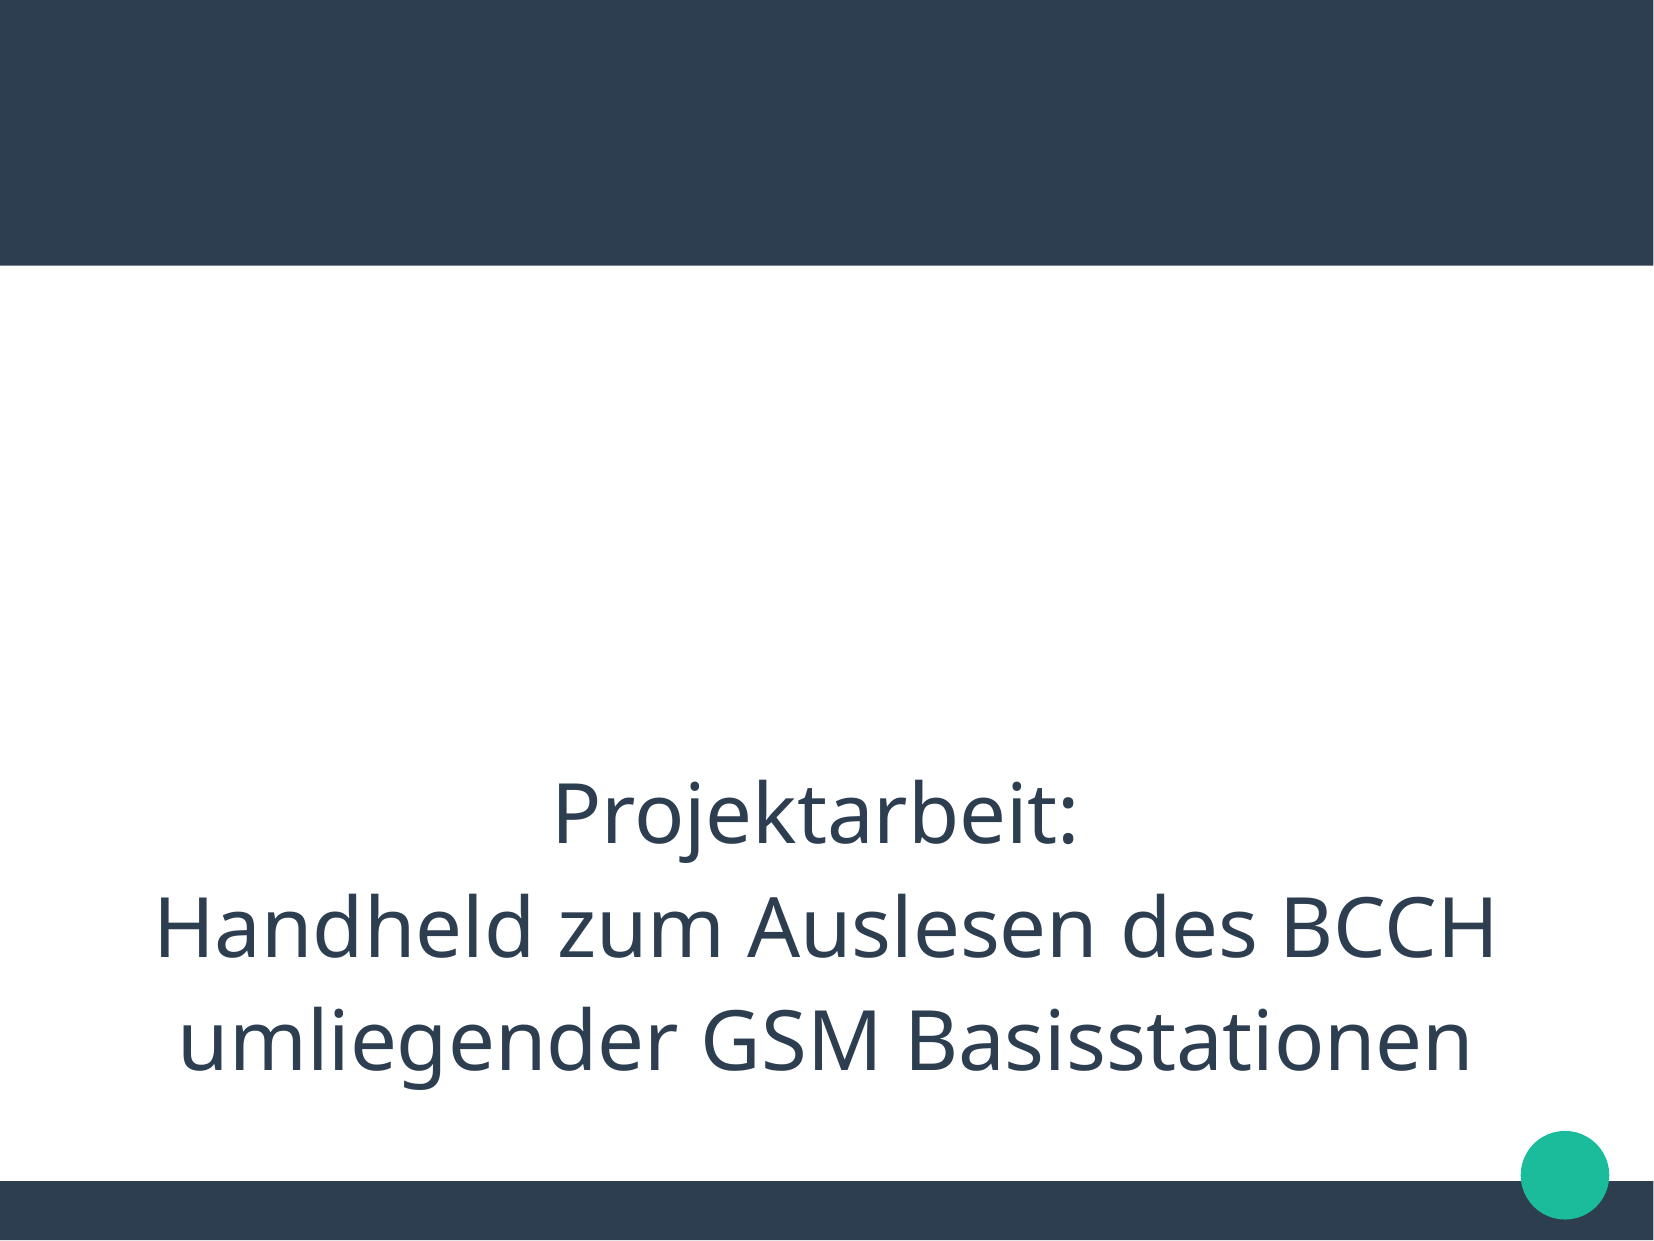

# Projektarbeit:
Handheld zum Auslesen des BCCH umliegender GSM Basisstationen